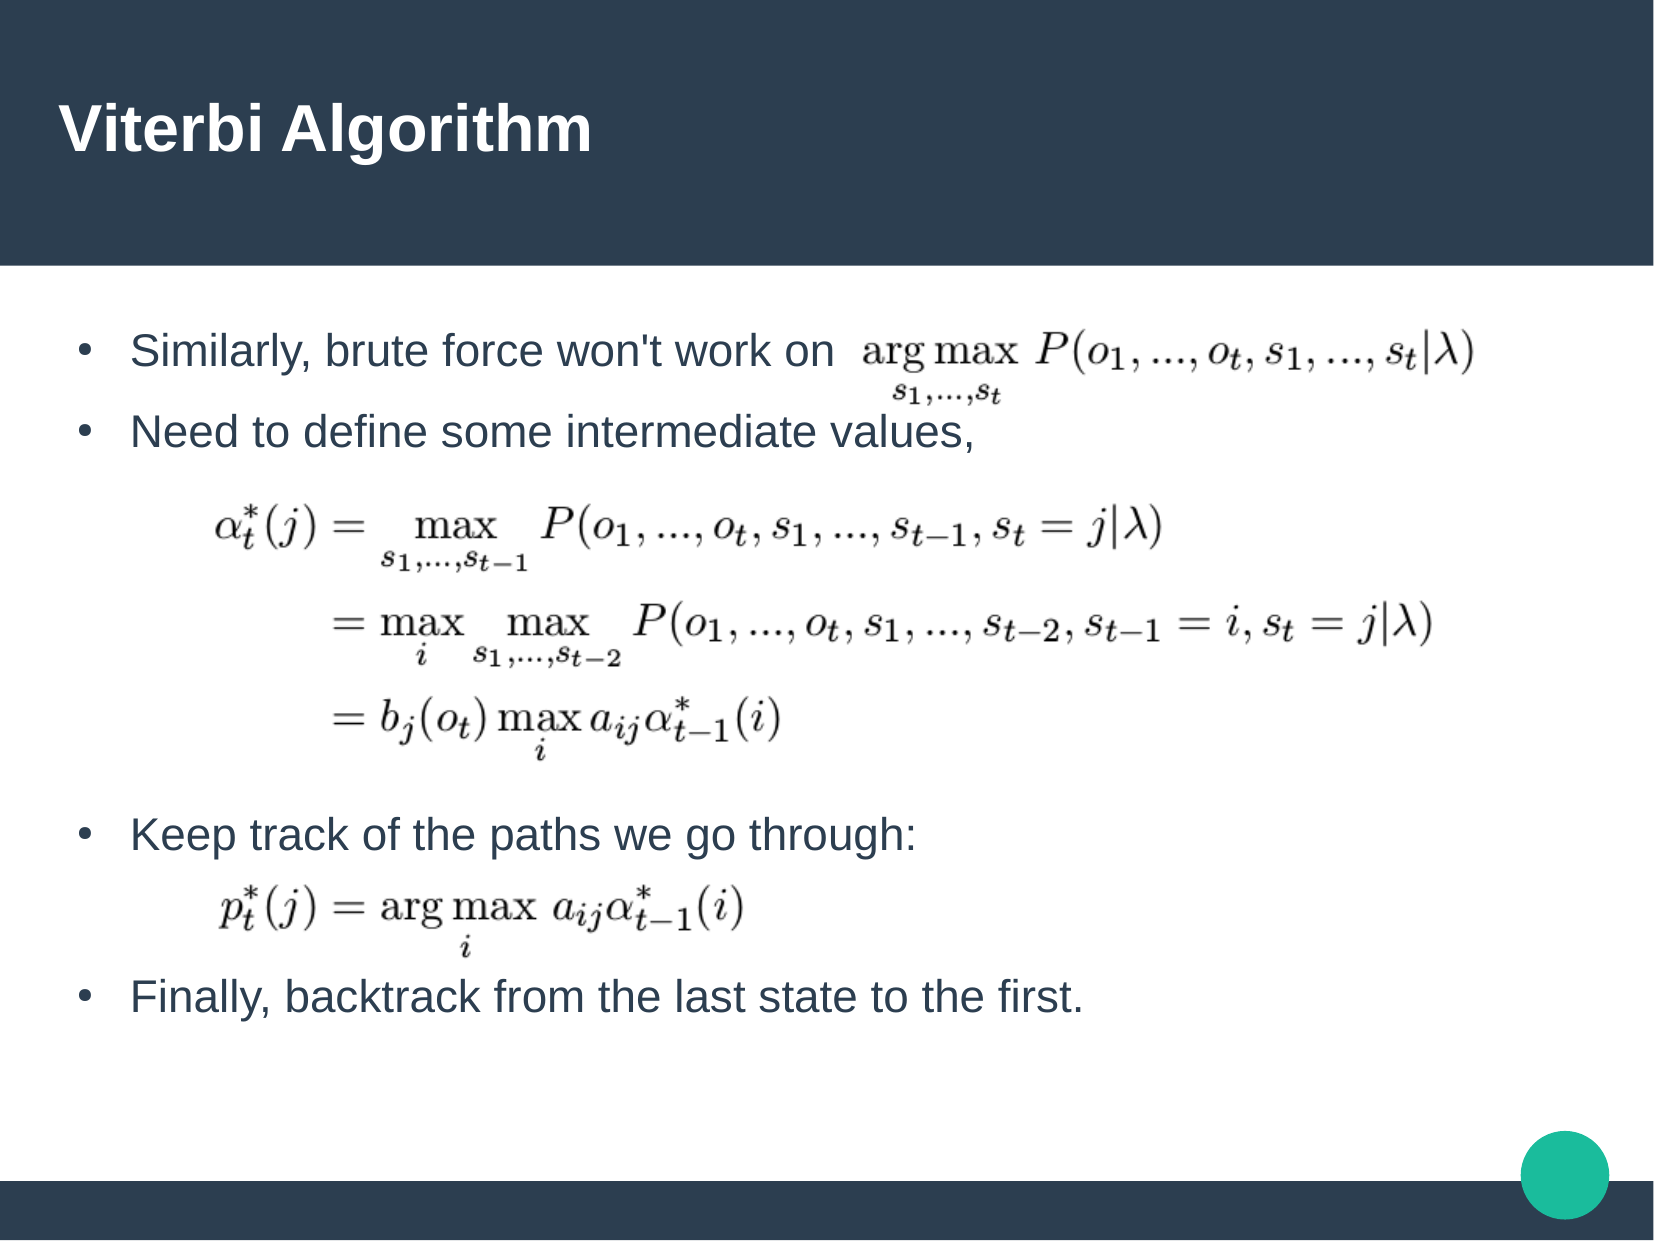

# Viterbi Algorithm
Similarly, brute force won't work on
Need to define some intermediate values,
Keep track of the paths we go through:
Finally, backtrack from the last state to the first.